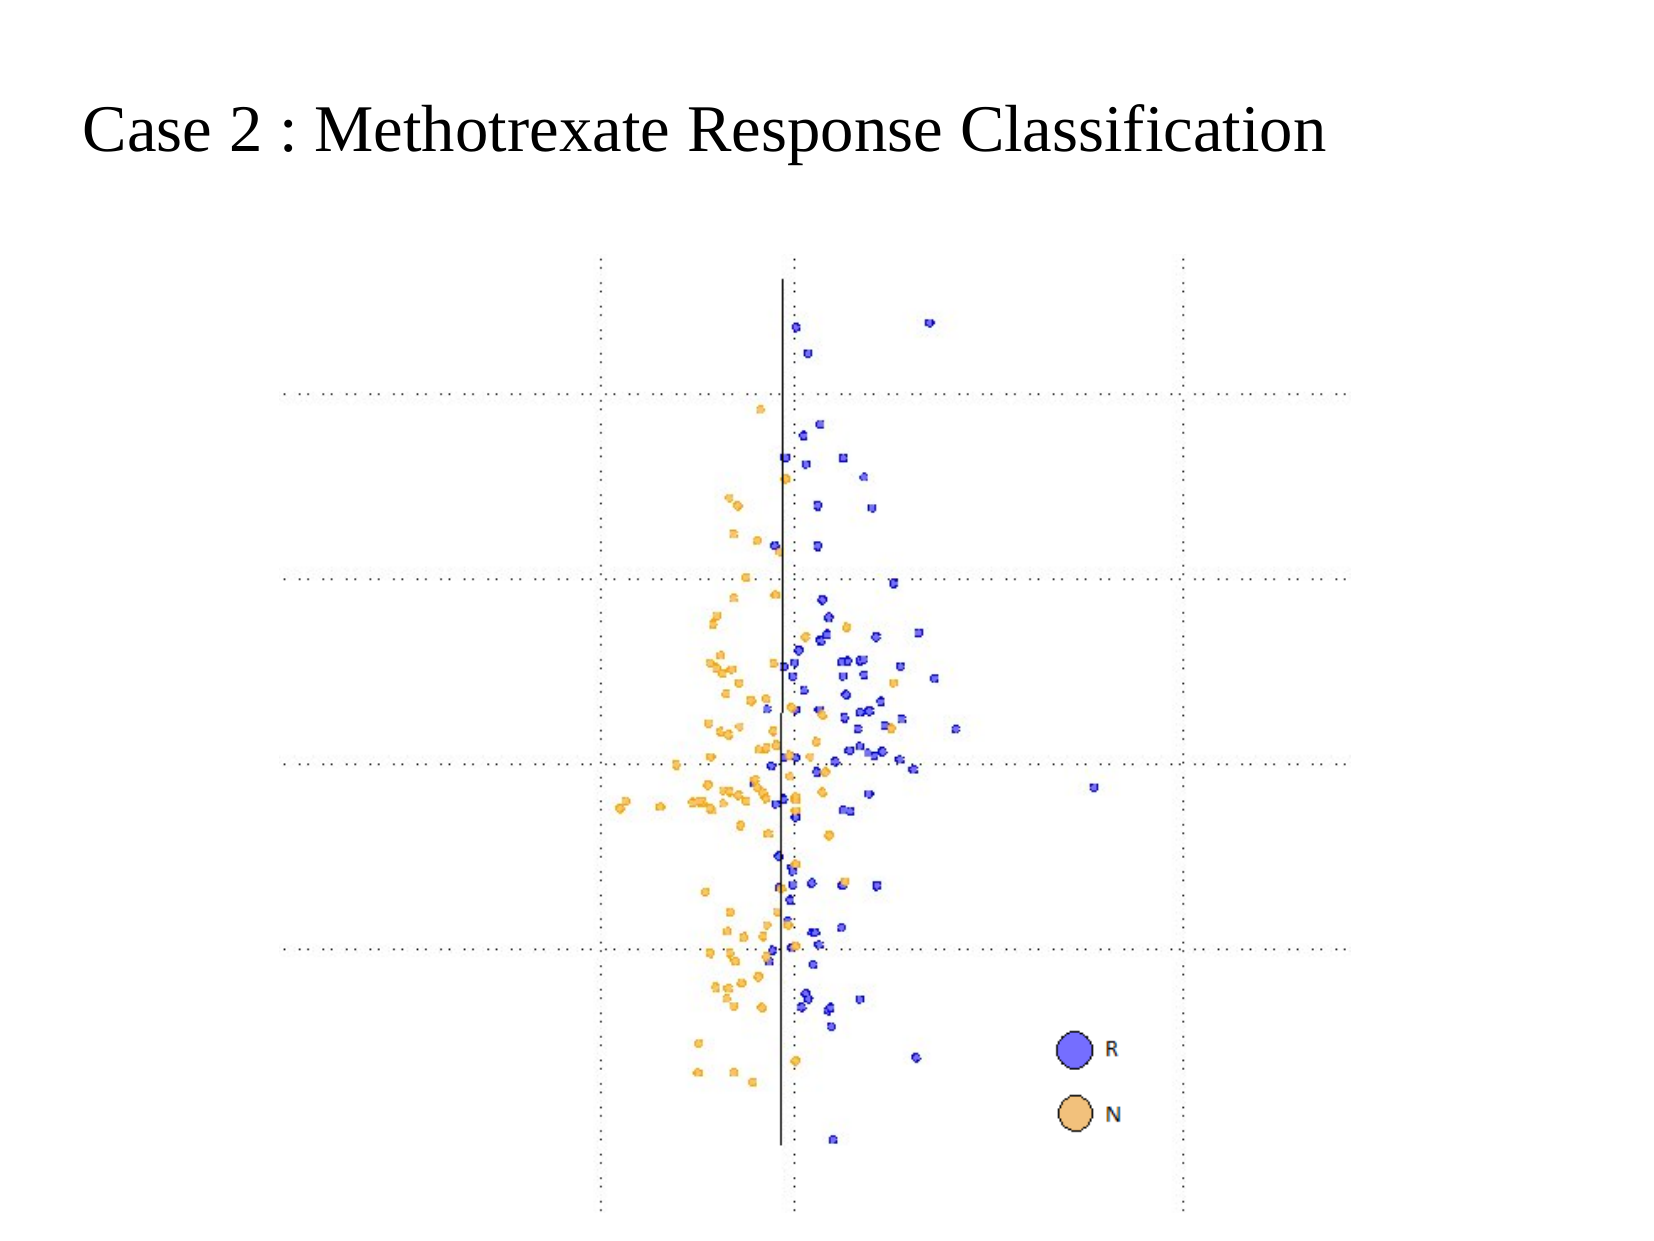

# Case 2 : Methotrexate Response Classification